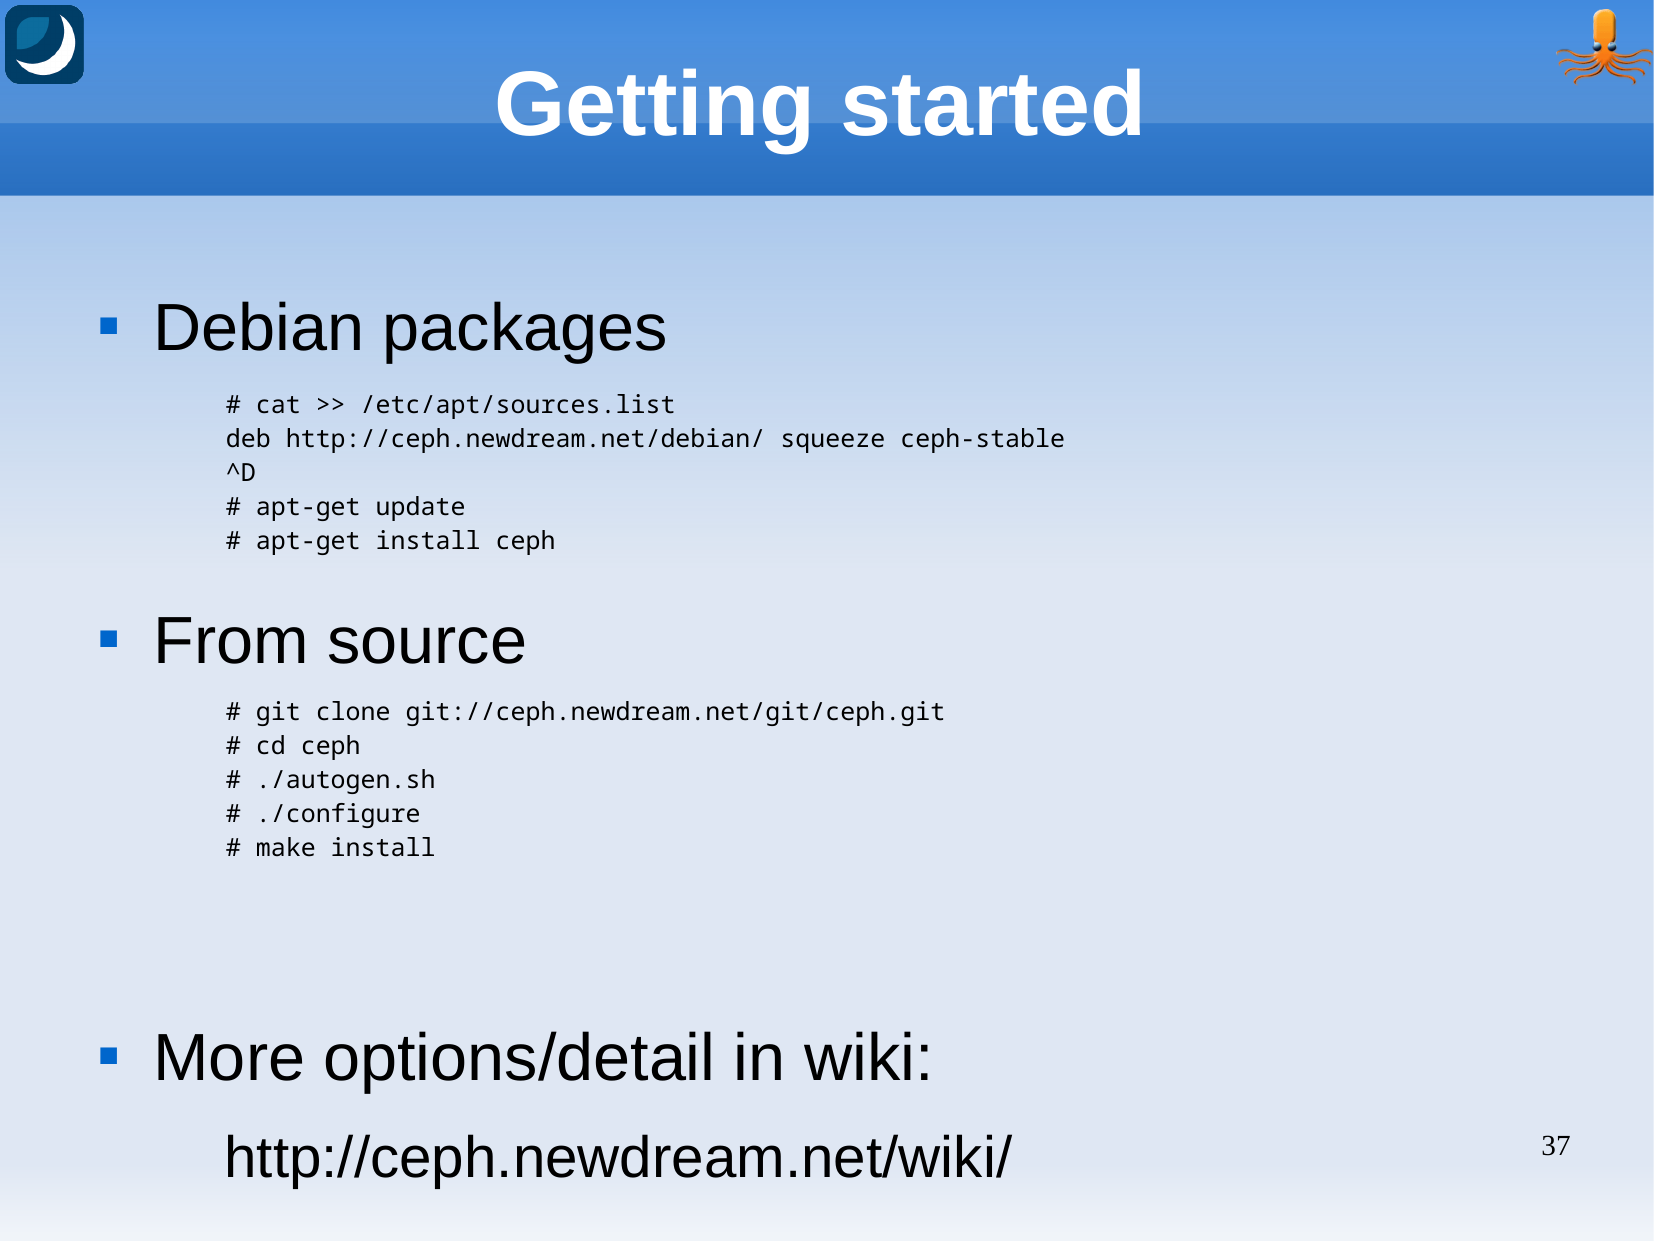

# Getting started
Debian packages
From source
More options/detail in wiki:
http://ceph.newdream.net/wiki/
# cat >> /etc/apt/sources.list
deb http://ceph.newdream.net/debian/ squeeze ceph-stable
^D
# apt-get update
# apt-get install ceph
# git clone git://ceph.newdream.net/git/ceph.git
# cd ceph
# ./autogen.sh
# ./configure
# make install
37